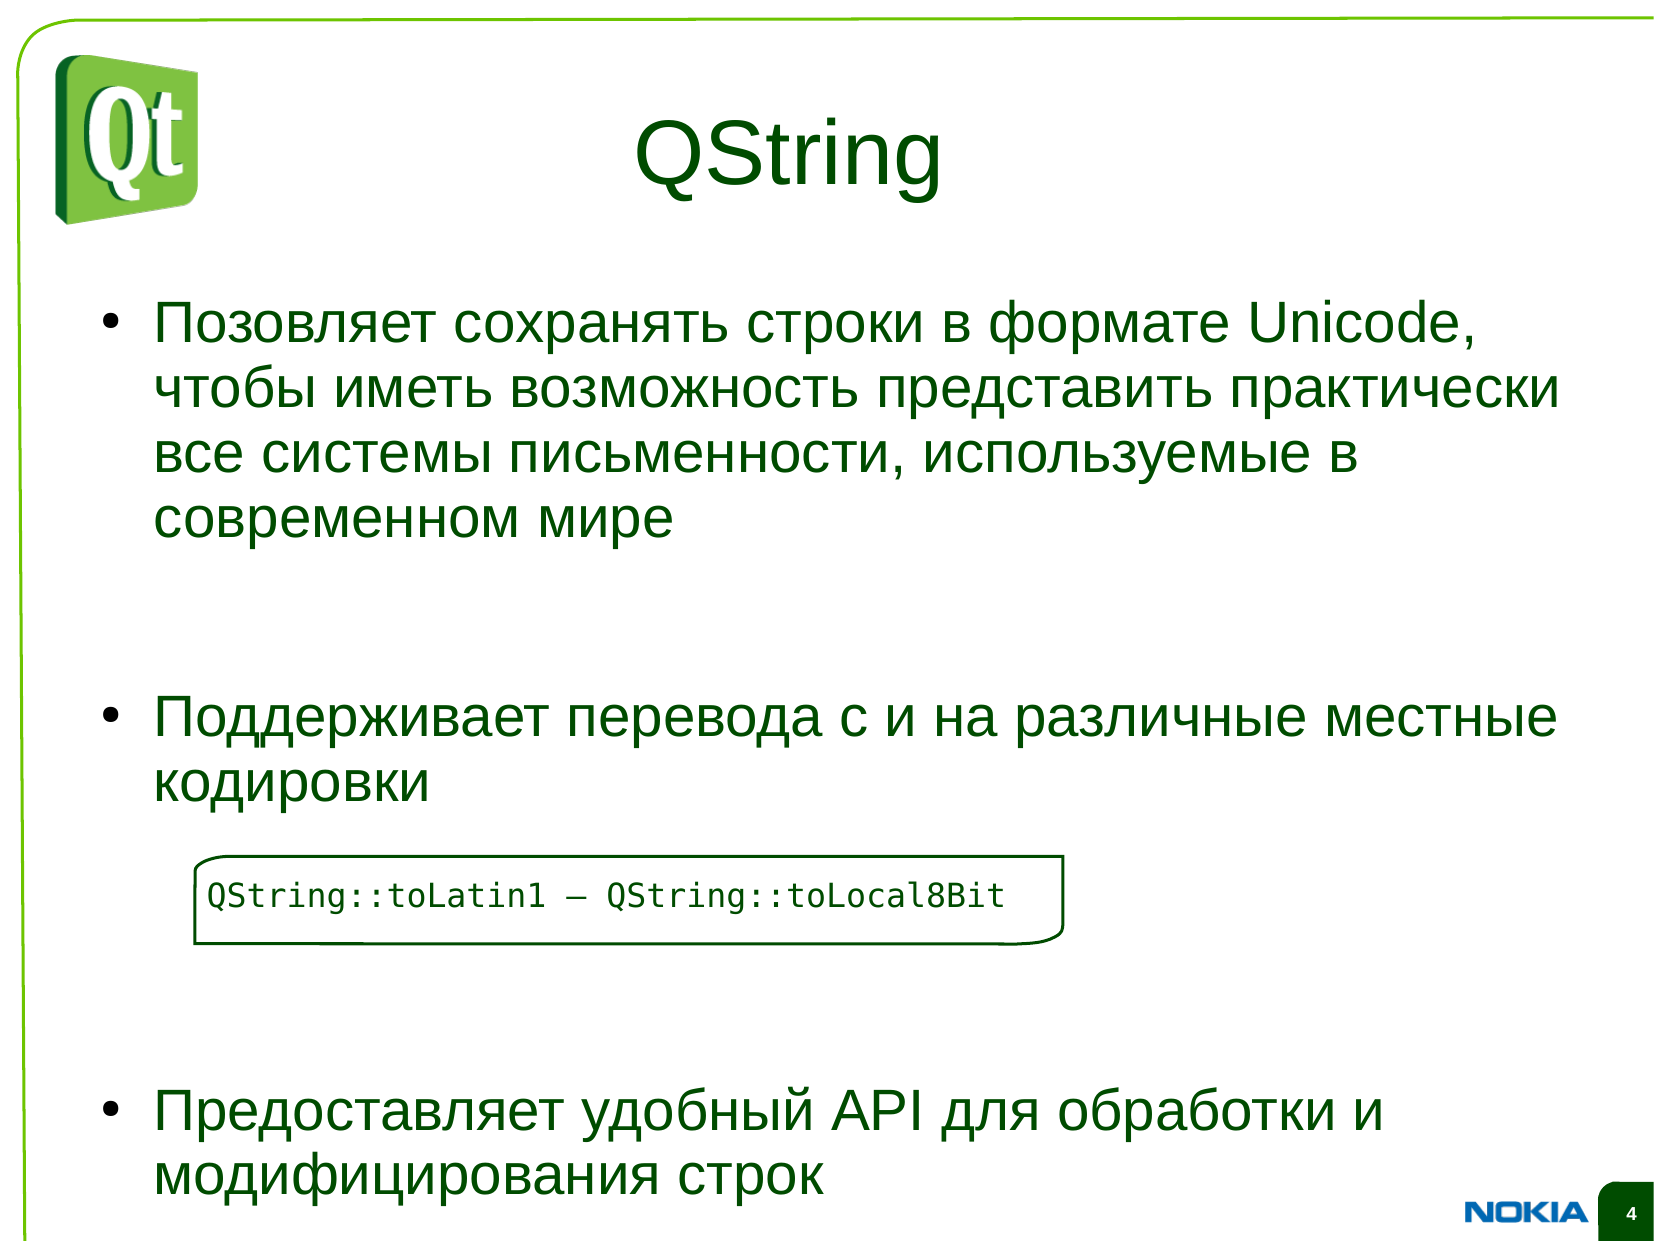

# QString
Позовляет сохранять строки в формате Unicode, чтобы иметь возможность представить практически все системы письменности, используемые в современном мире
Поддерживает перевода с и на различные местные кодировки
Предоставляет удобный API для обработки и модифицирования строк
QString::toLatin1 – QString::toLocal8Bit